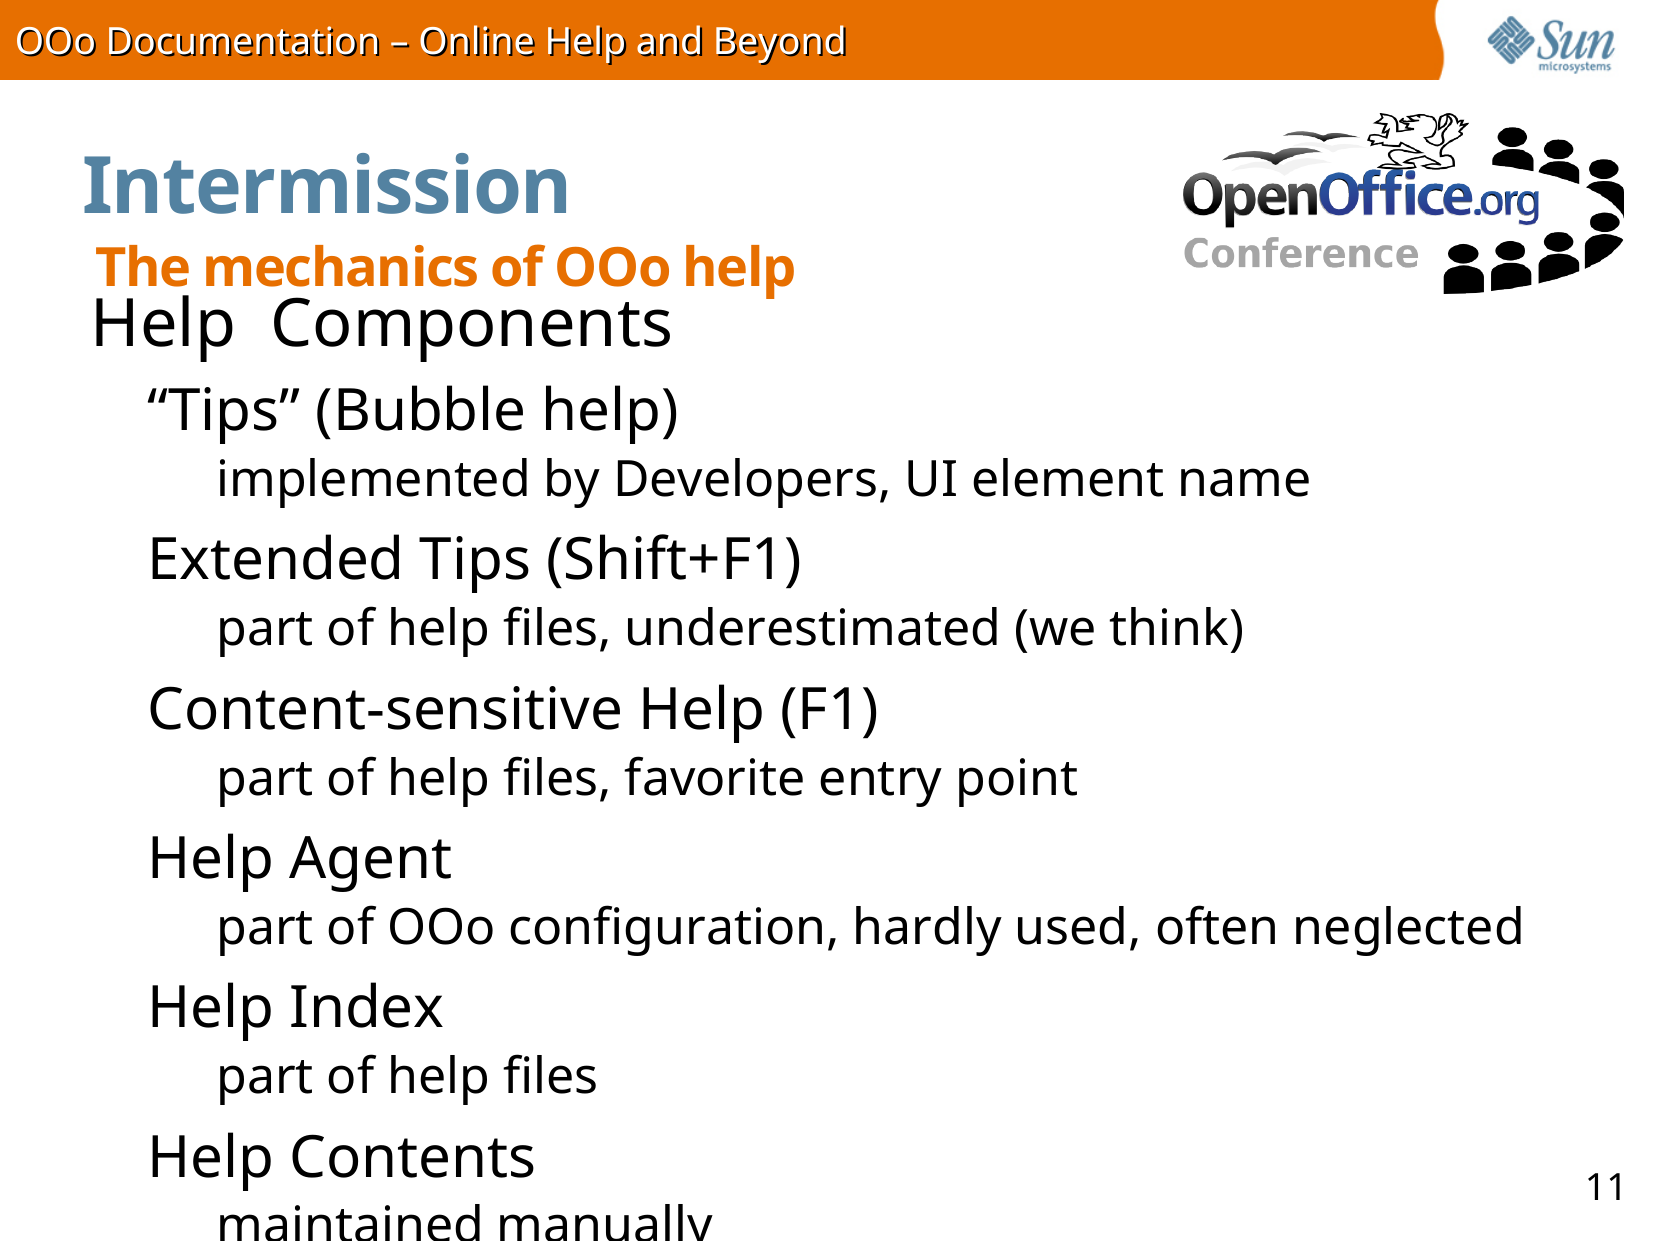

# Intermission The mechanics of OOo help
Help Components
“Tips” (Bubble help)
implemented by Developers, UI element name
Extended Tips (Shift+F1)
part of help files, underestimated (we think)
Content-sensitive Help (F1)
part of help files, favorite entry point
Help Agent
part of OOo configuration, hardly used, often neglected
Help Index
part of help files
Help Contents
maintained manually
Search
needs improvement